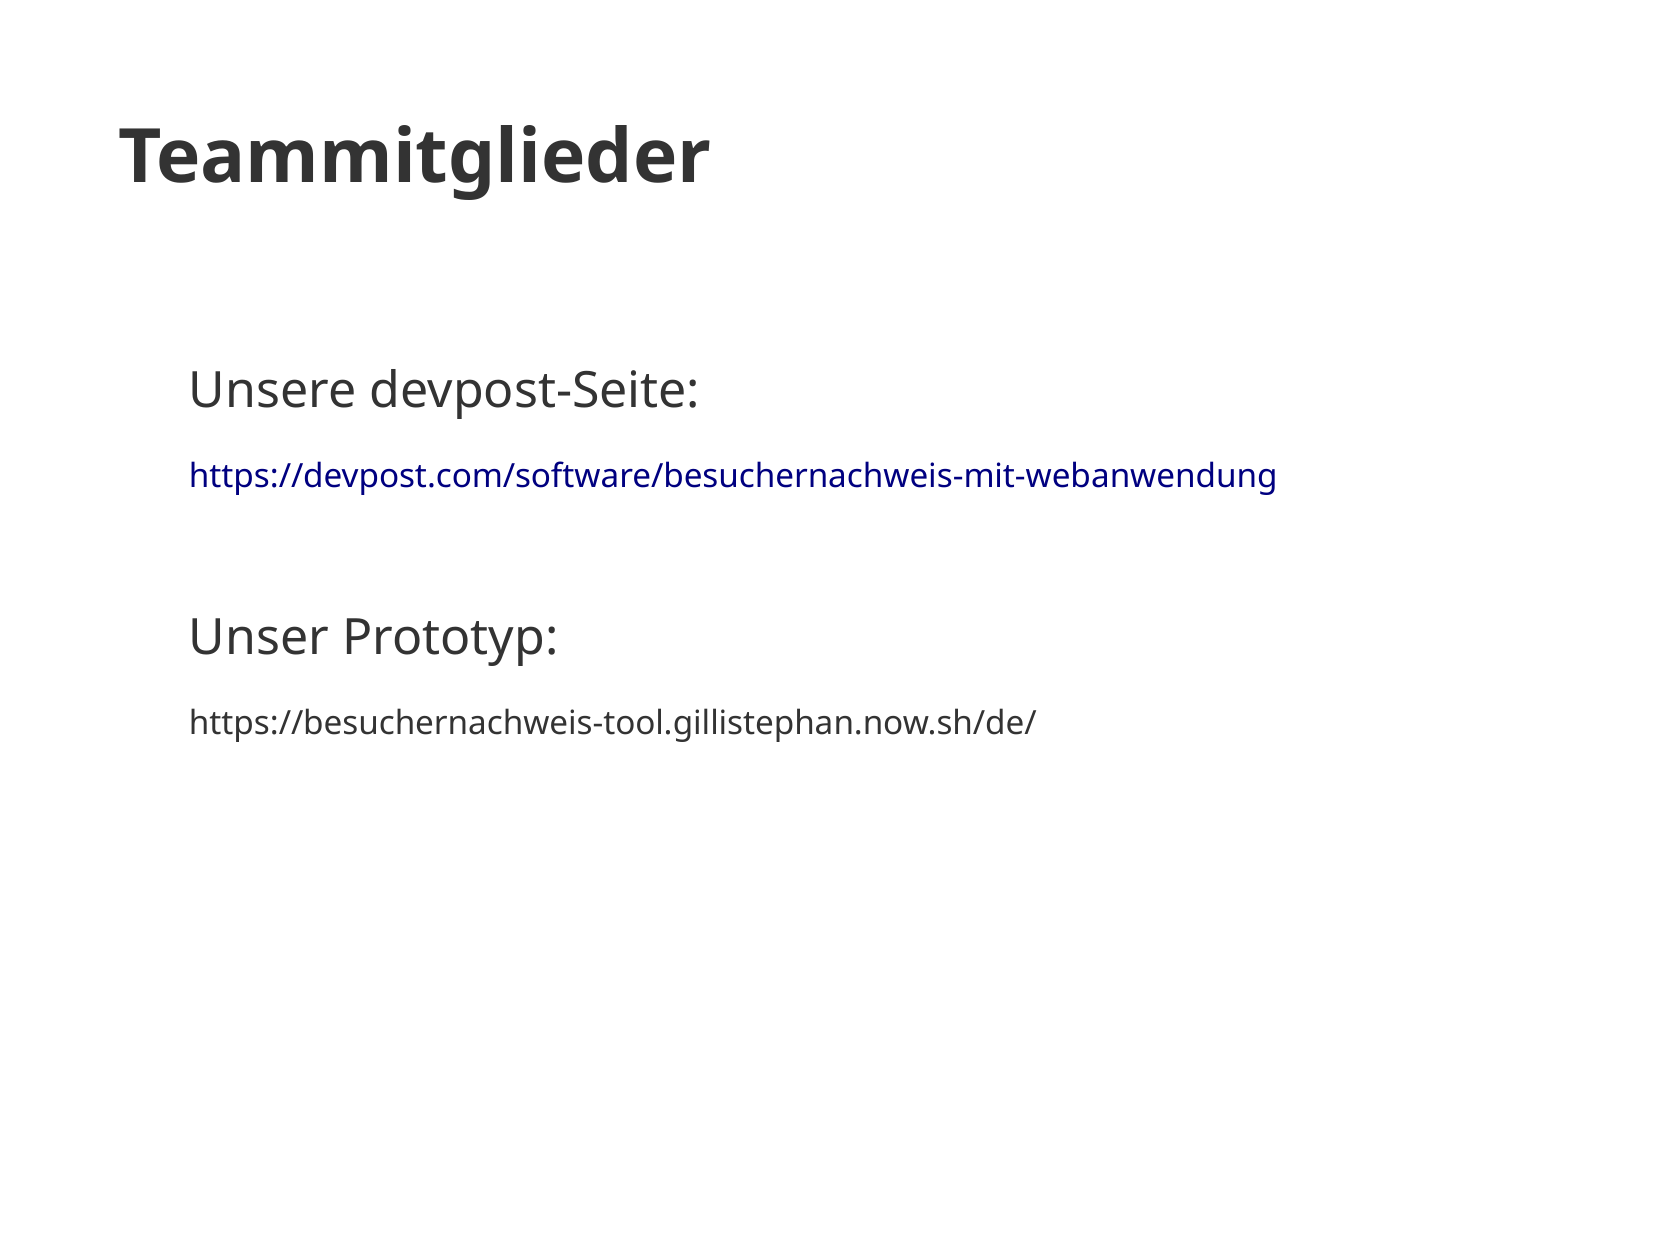

# Teammitglieder
Unsere devpost-Seite:
https://devpost.com/software/besuchernachweis-mit-webanwendung
Unser Prototyp:
https://besuchernachweis-tool.gillistephan.now.sh/de/